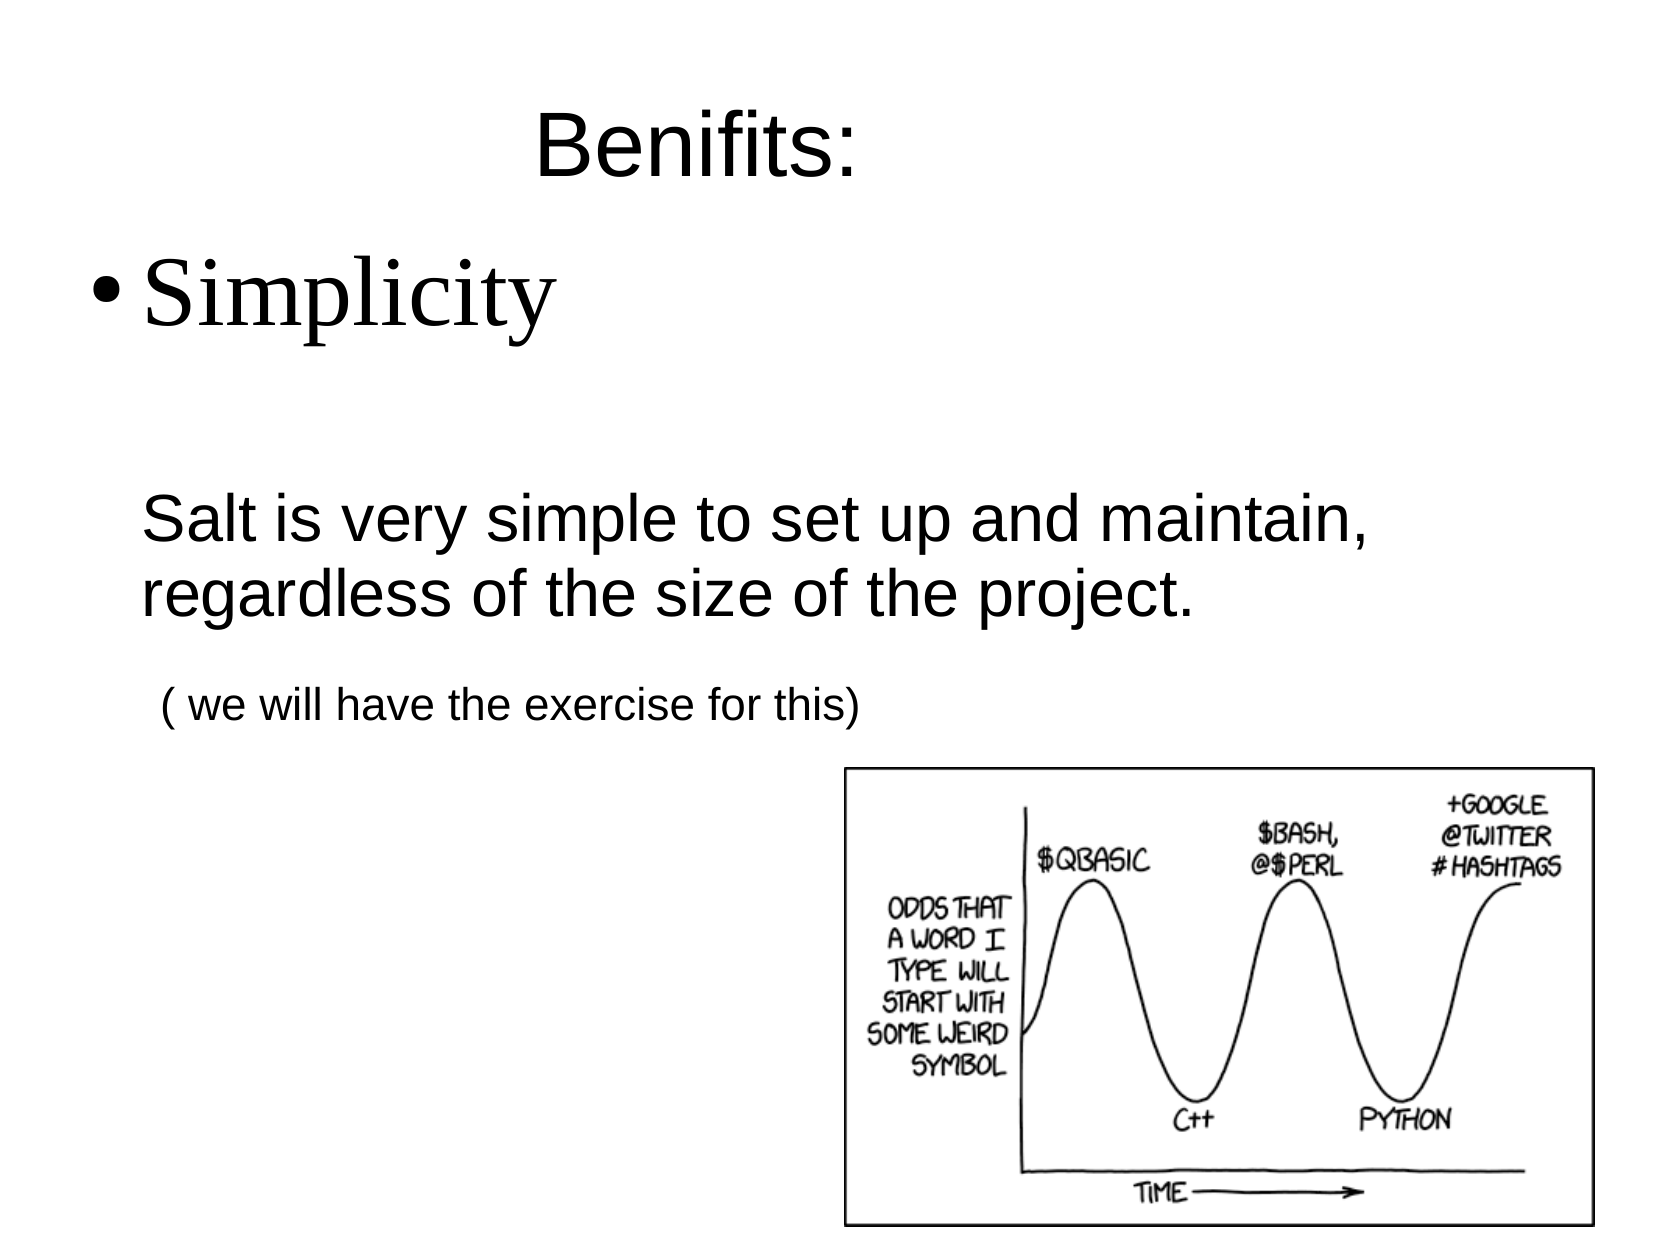

# Benifits:
Simplicity
Salt is very simple to set up and maintain, regardless of the size of the project.
 ( we will have the exercise for this)